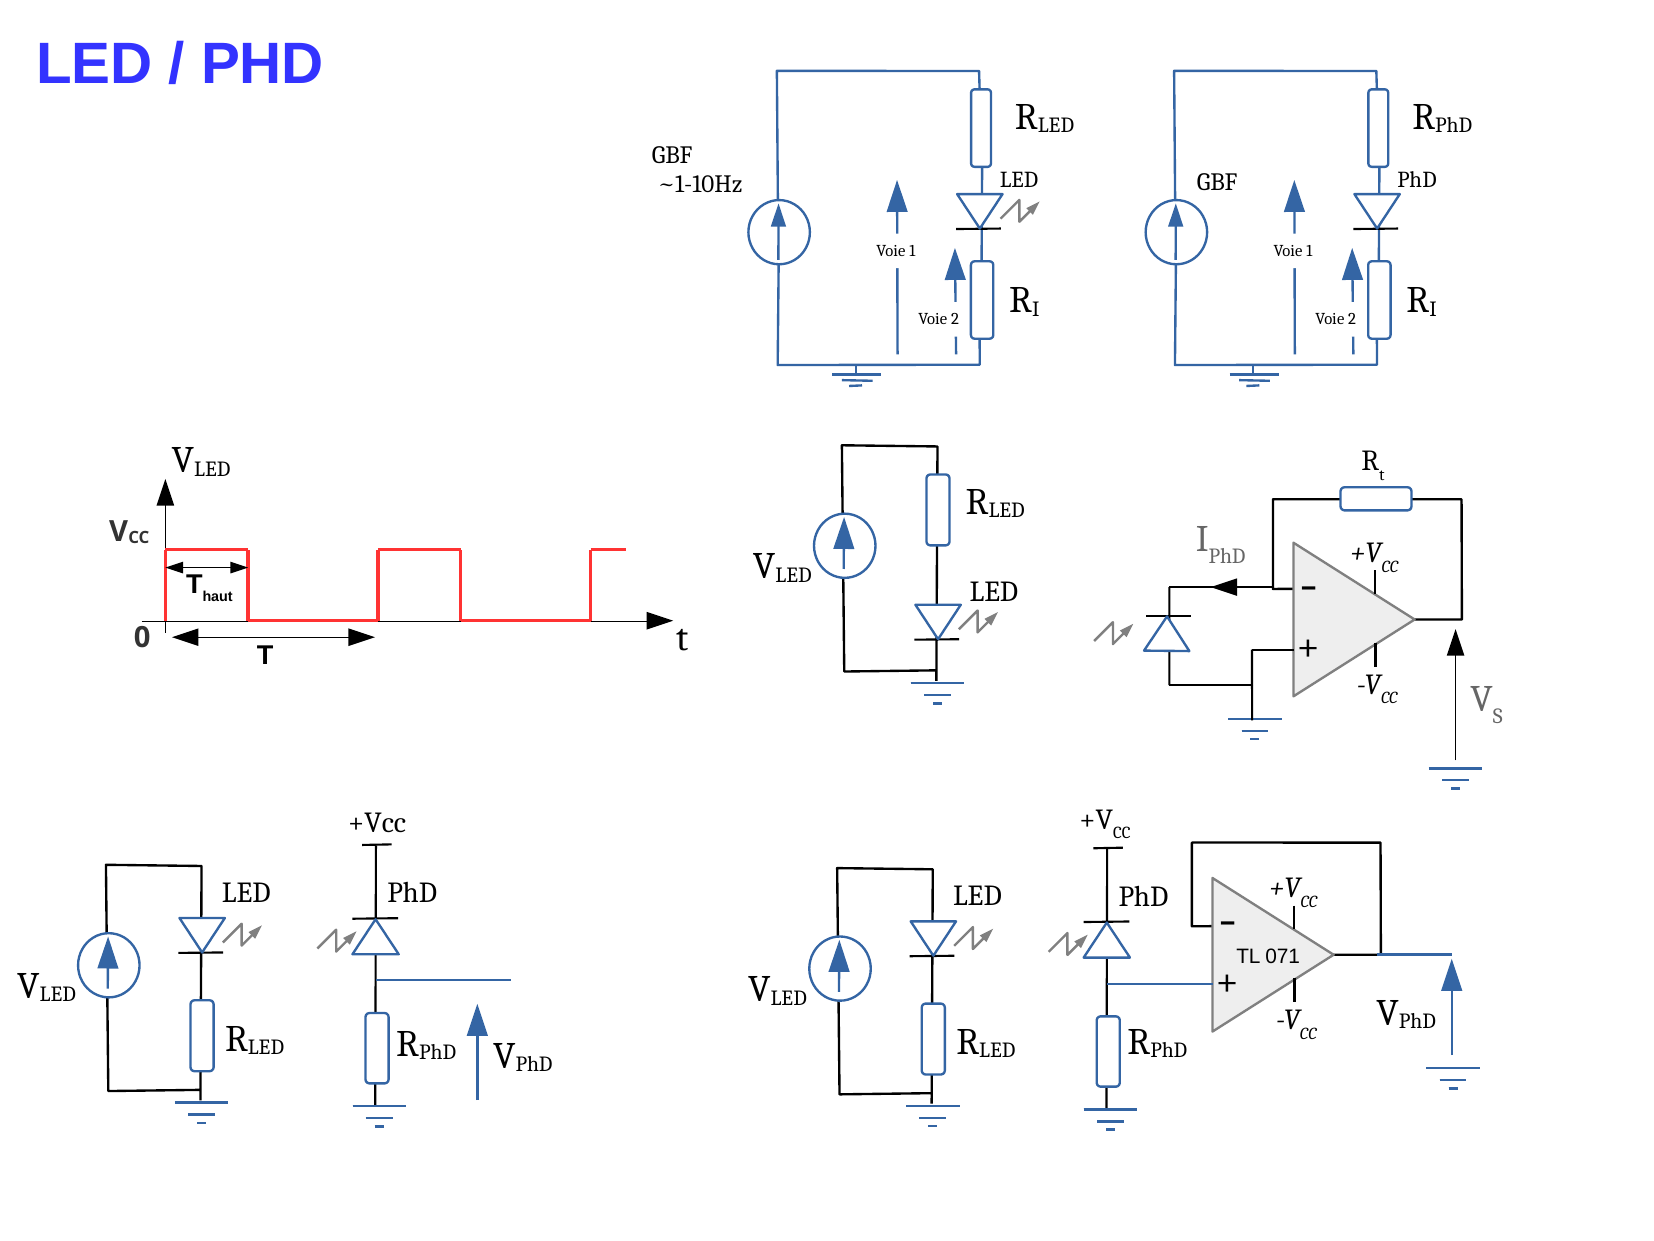

LED / PHD
RLED
RPhD
GBF
 ~1-10Hz
LED
PhD
GBF
Voie 1
Voie 1
RI
RI
Voie 2
Voie 2
VLED
Rt
RLED
VCC
IPhD
+VCC
VLED
-
Thaut
LED
0
t
+
T
-VCC
VS
+VCC
+Vcc
+VCC
LED
PhD
LED
PhD
-
TL 071
+
VLED
VLED
VPhD
-VCC
RLED
RPhD
RLED
RPhD
VPhD